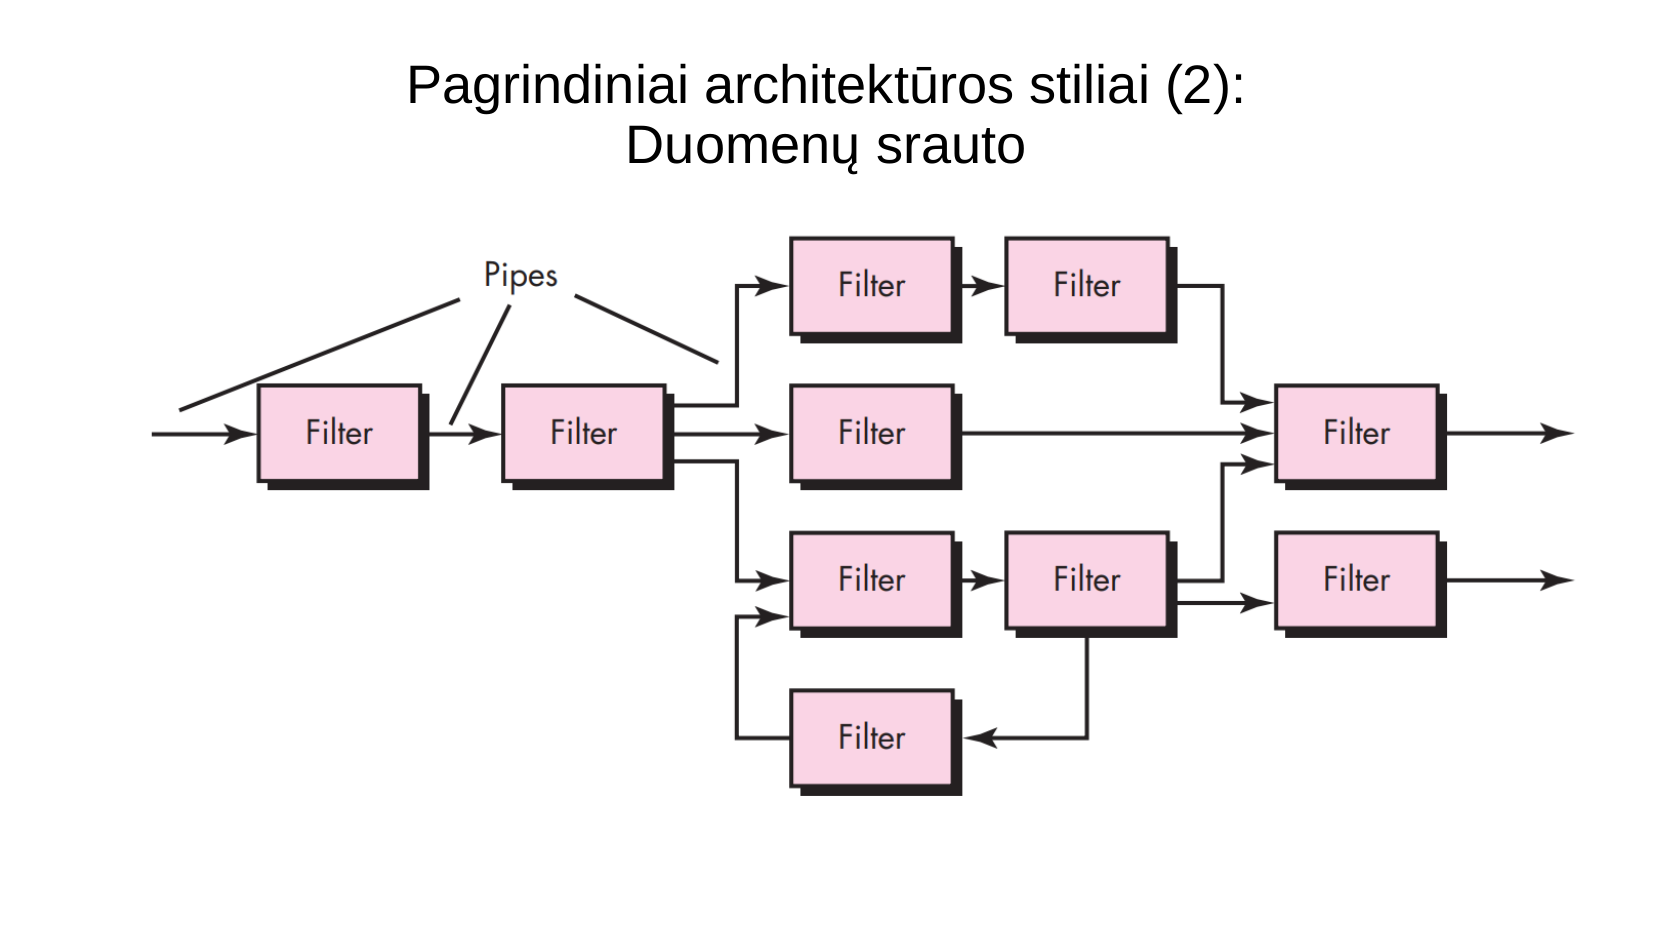

# Pagrindiniai architektūros stiliai (2): Duomenų srauto